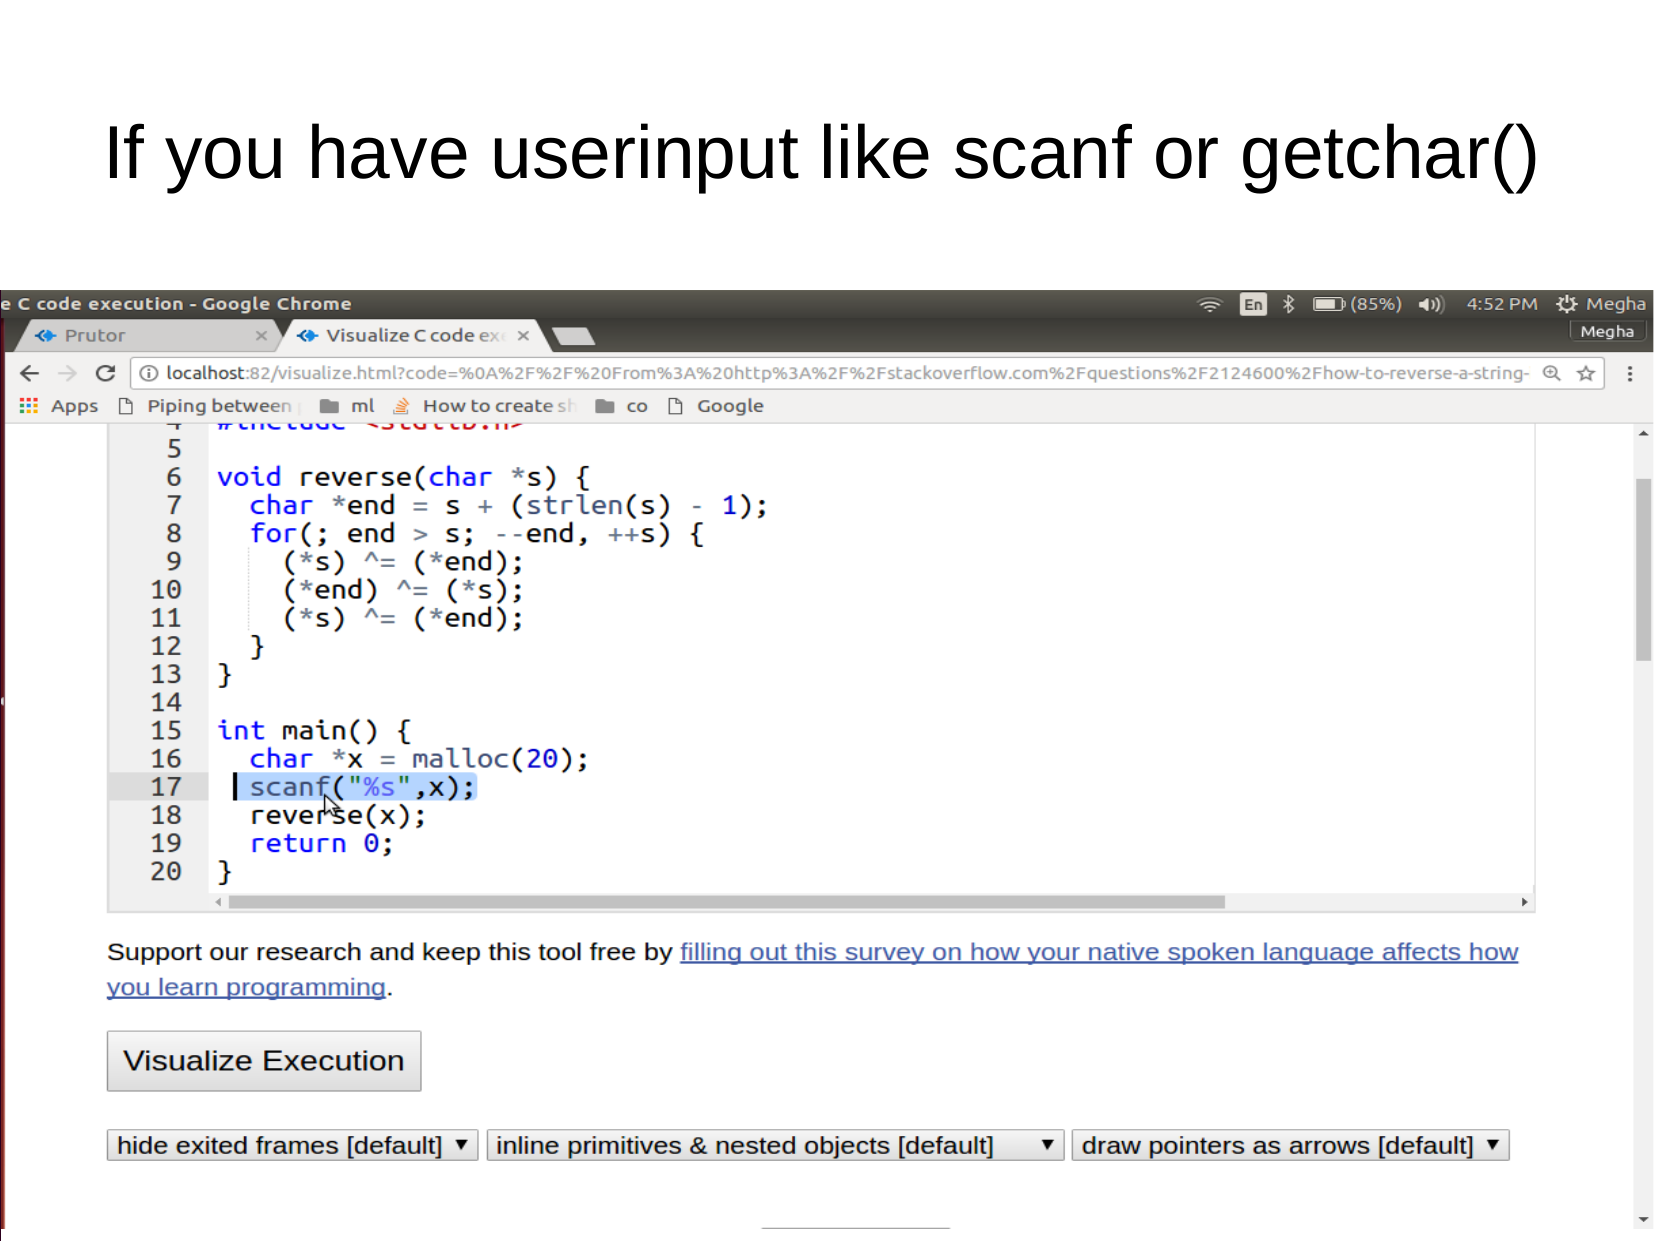

# If you have userinput like scanf or getchar()